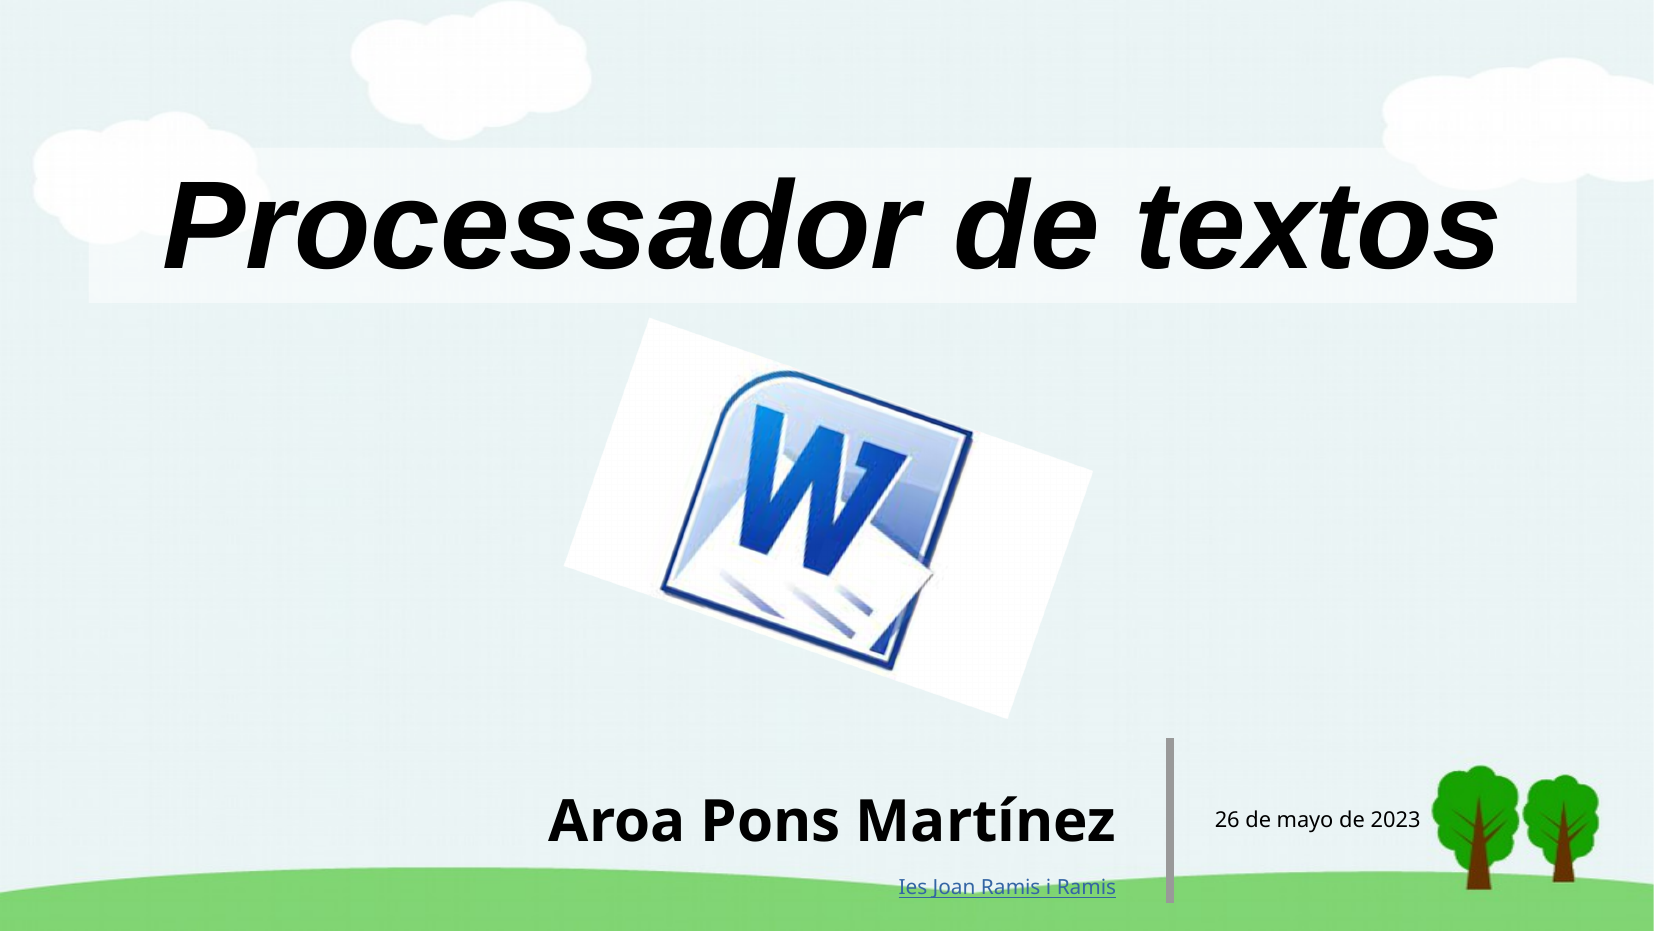

# Processador de textos
Aroa Pons Martínez
Ies Joan Ramis i Ramis
26 de mayo de 2023